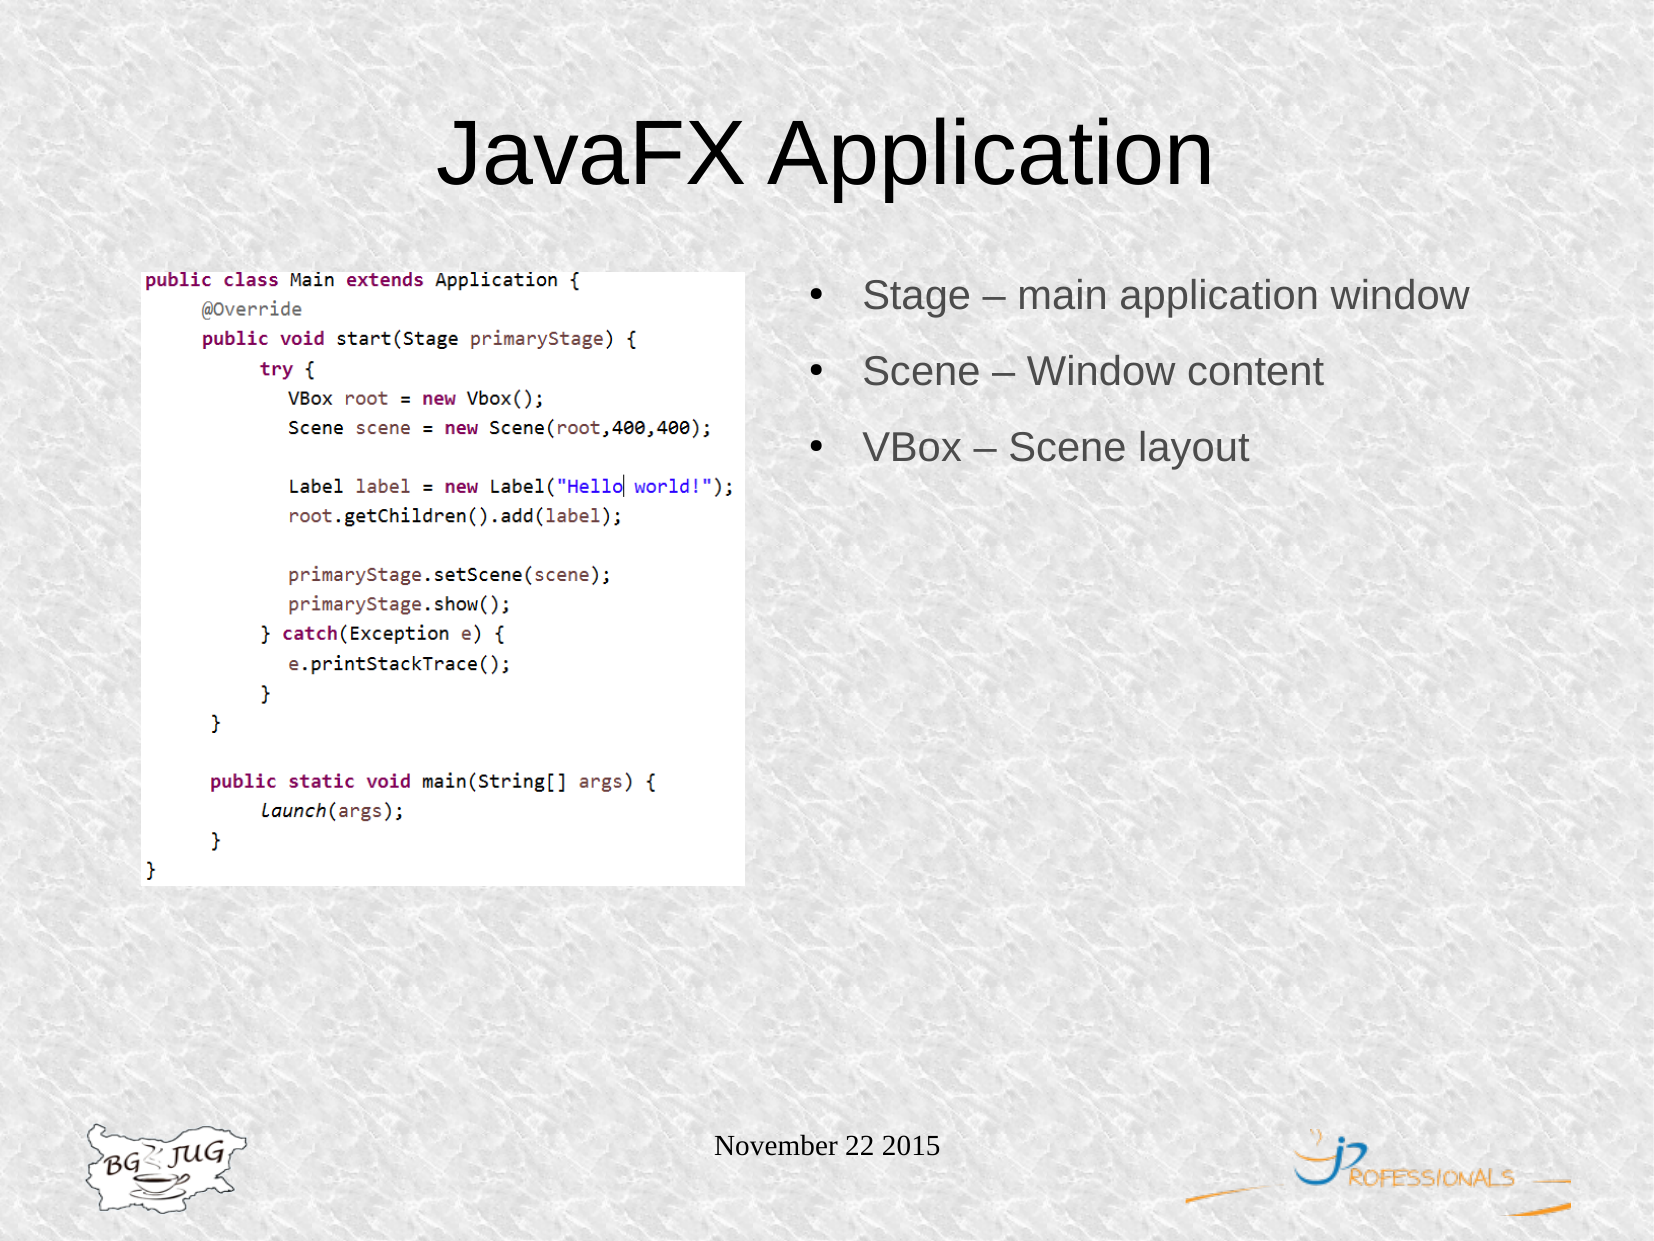

# JavaFX Application
Stage – main application window
Scene – Window content
VBox – Scene layout